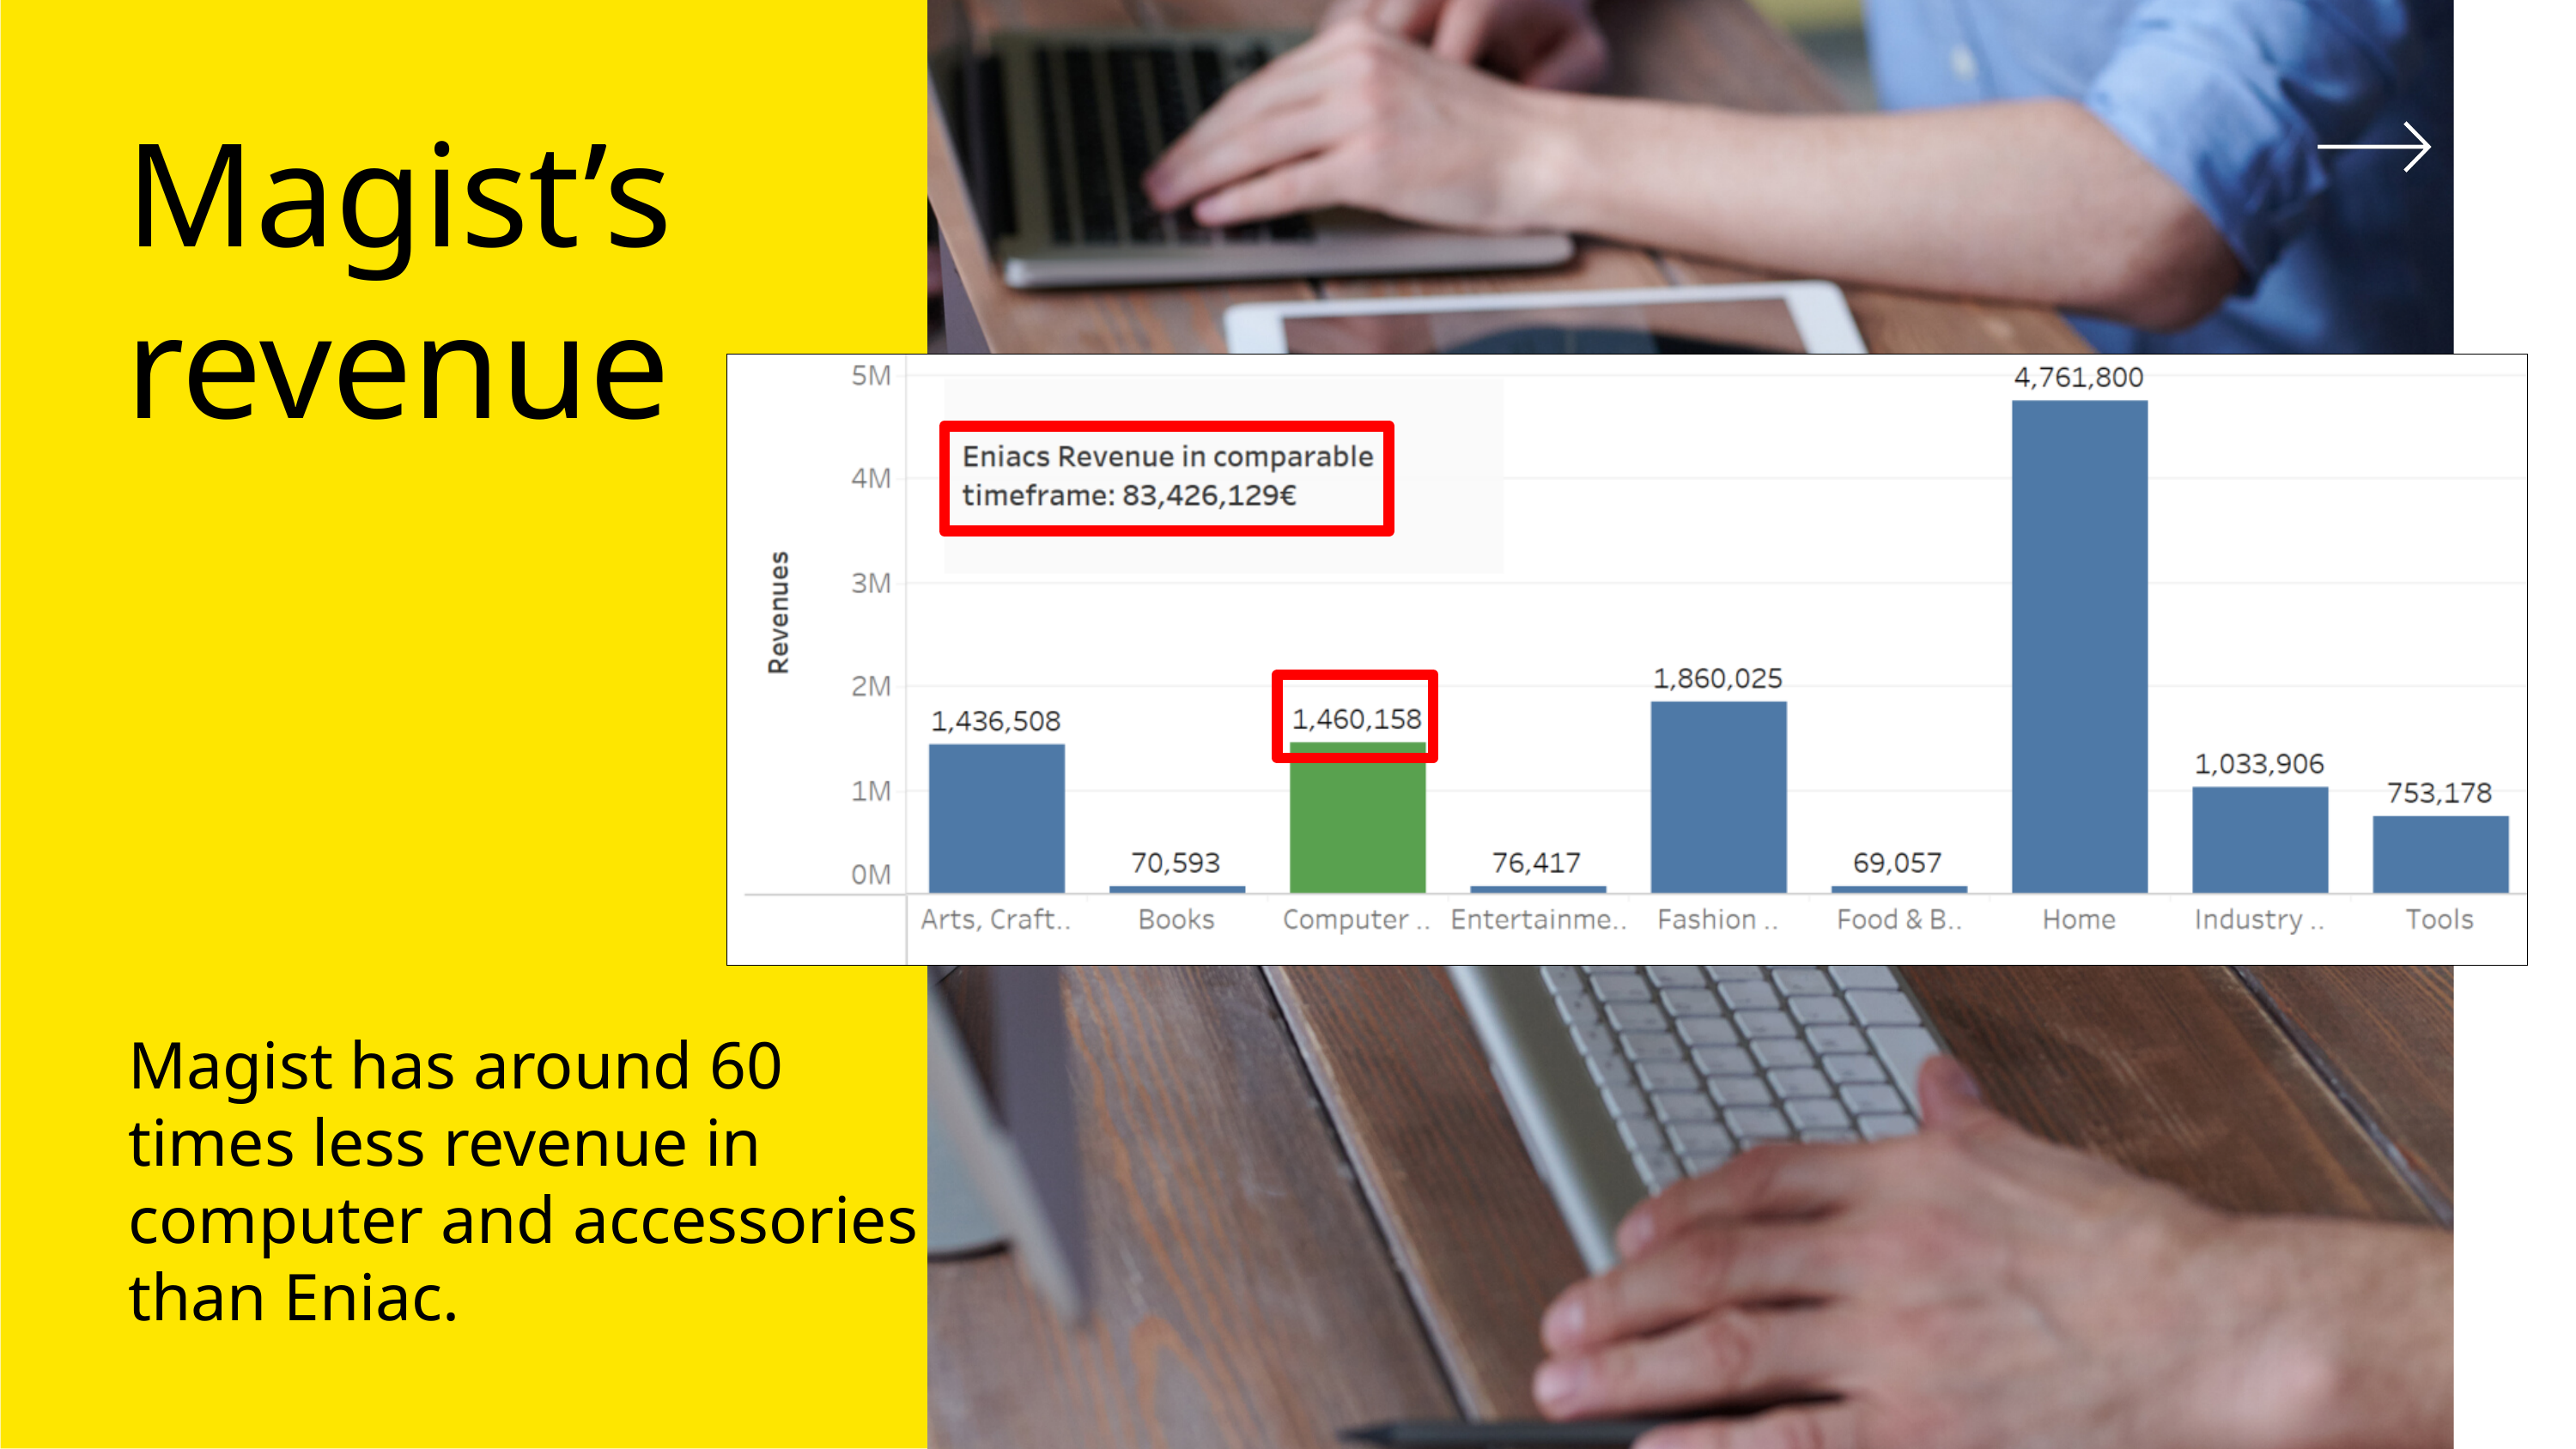

Magist’s revenue
Magist has around 60 times less revenue in computer and accessories than Eniac.